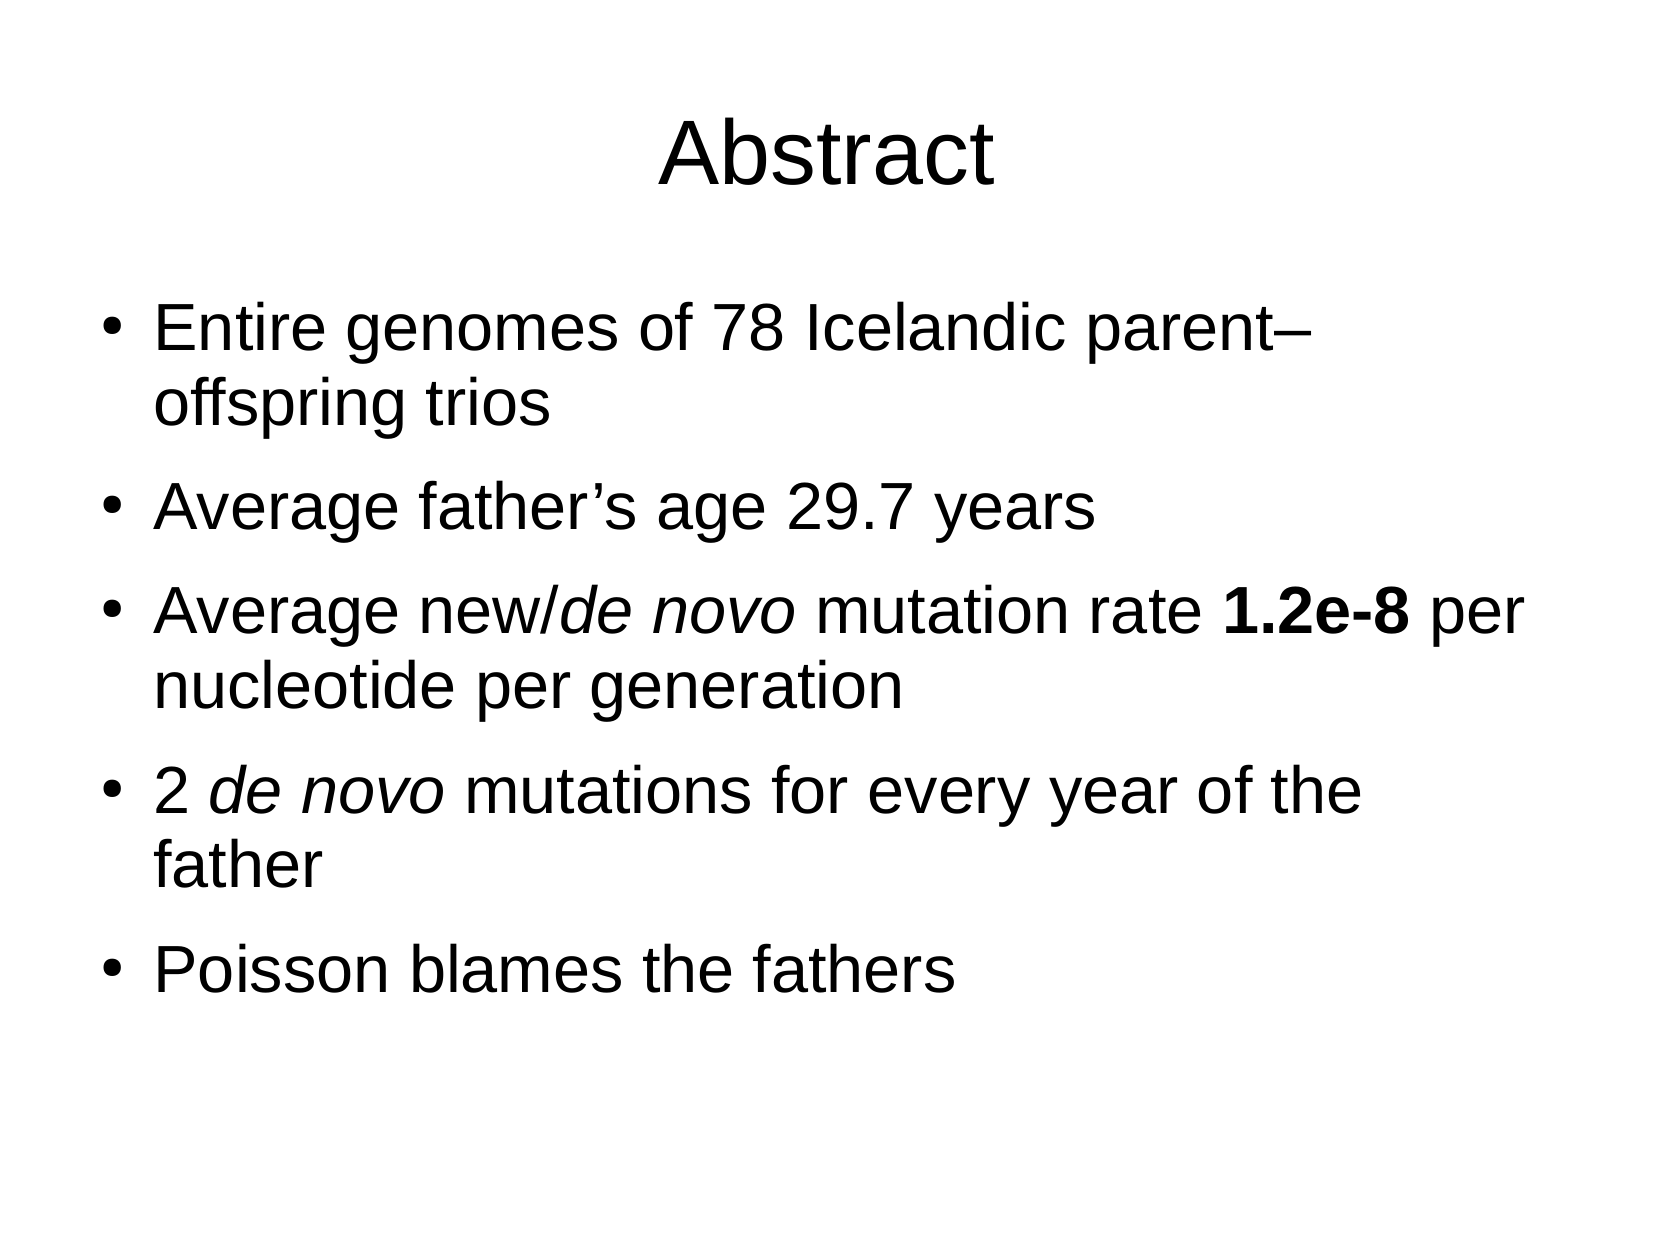

# Abstract
Entire genomes of 78 Icelandic parent–offspring trios
Average father’s age 29.7 years
Average new/de novo mutation rate 1.2e-8 per nucleotide per generation
2 de novo mutations for every year of the father
Poisson blames the fathers